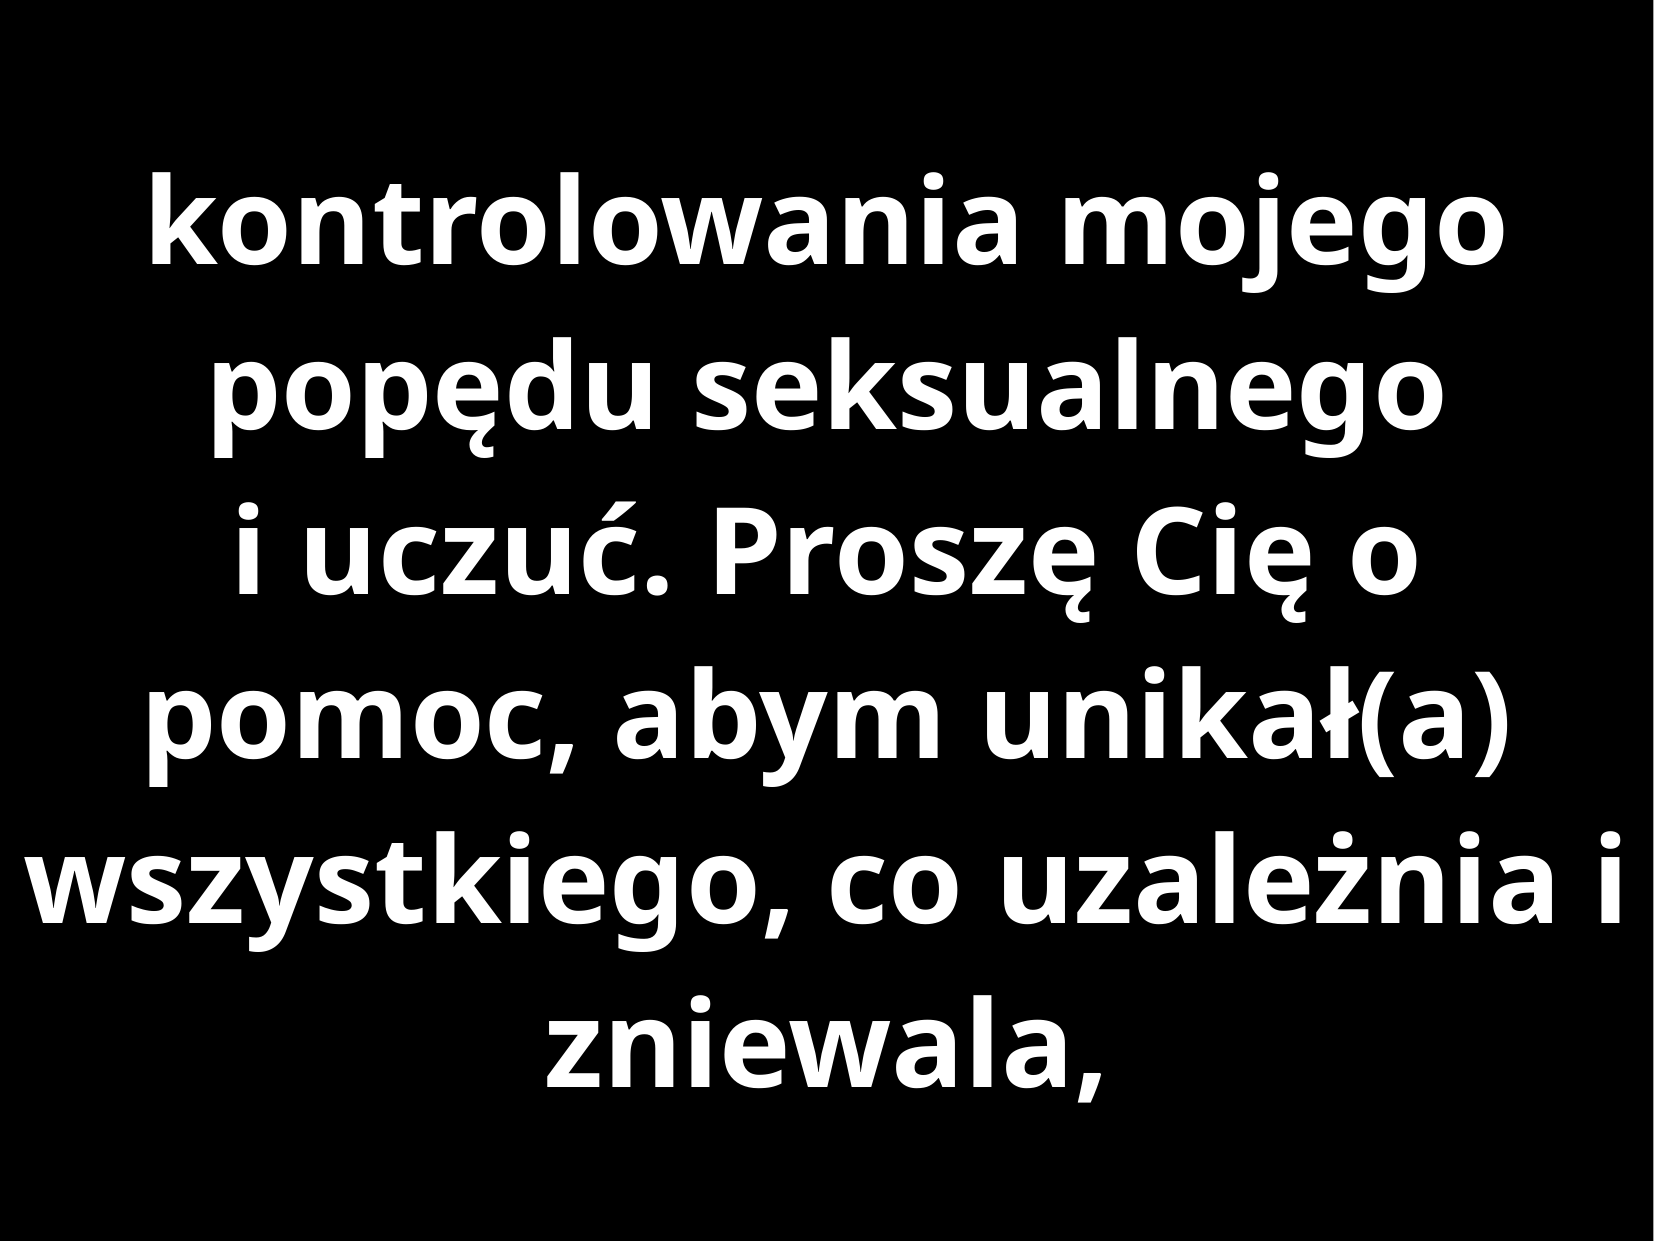

# kontrolowania mojego popędu seksualnego i uczuć. Proszę Cię o pomoc, abym unikał(a) wszystkiego, co uzależnia i zniewala,